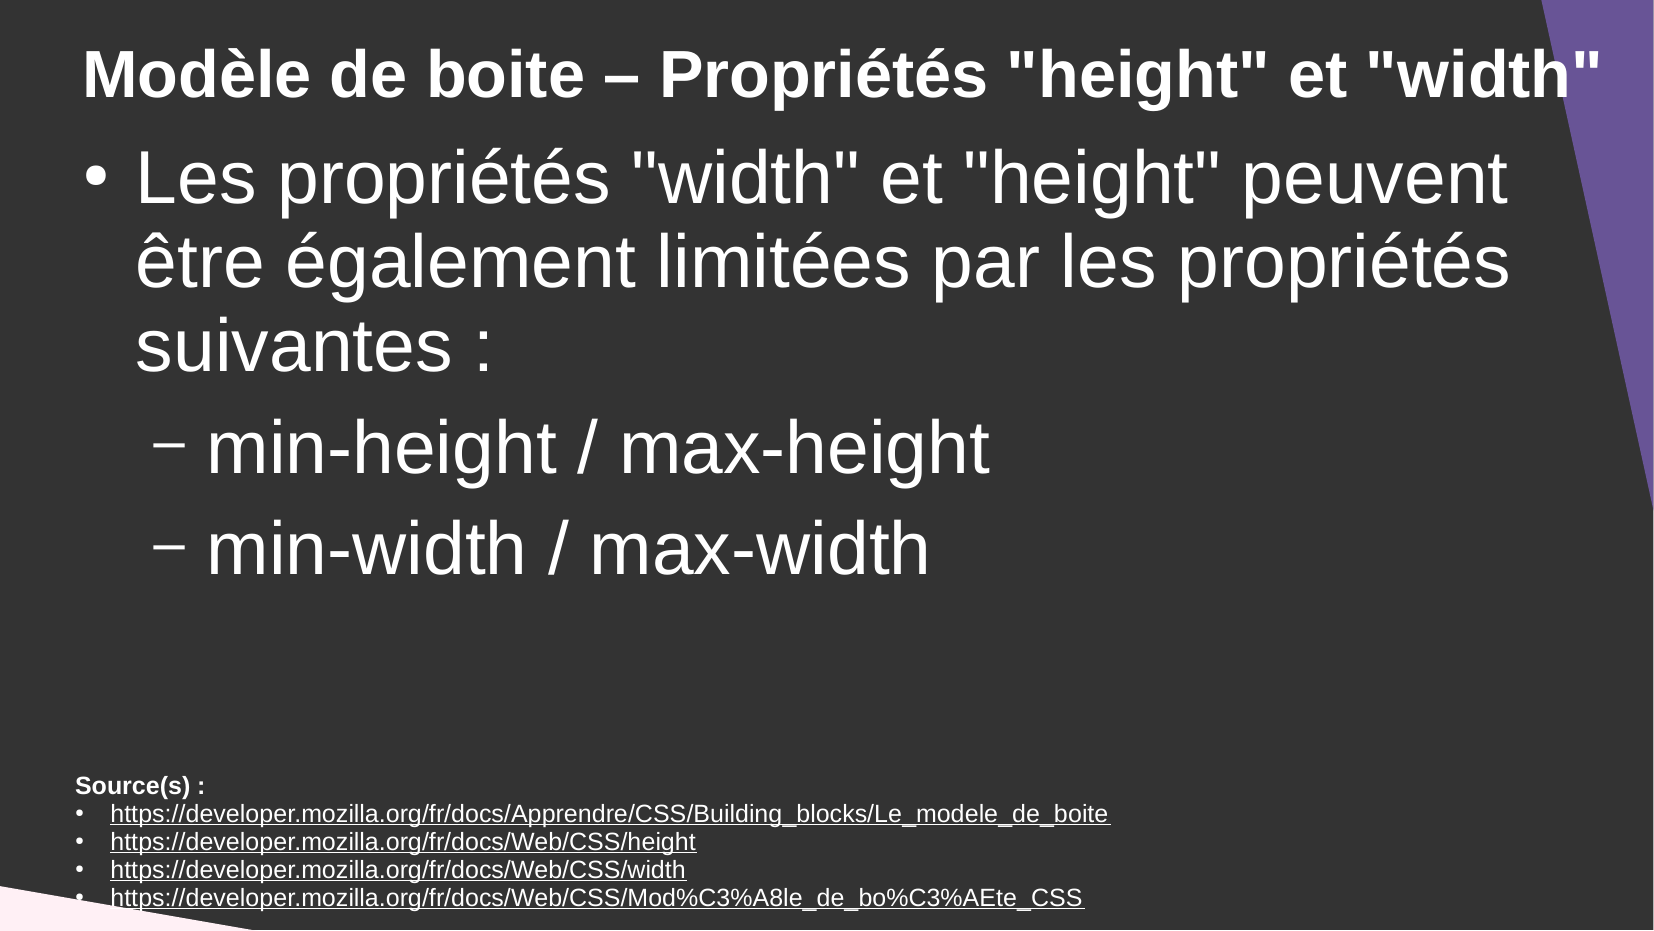

# Modèle de boite – Propriétés "height" et "width"
Les propriétés "width" et "height" peuvent être également limitées par les propriétés suivantes :
min-height / max-height
min-width / max-width
Source(s) :
https://developer.mozilla.org/fr/docs/Apprendre/CSS/Building_blocks/Le_modele_de_boite
https://developer.mozilla.org/fr/docs/Web/CSS/height
https://developer.mozilla.org/fr/docs/Web/CSS/width
https://developer.mozilla.org/fr/docs/Web/CSS/Mod%C3%A8le_de_bo%C3%AEte_CSS